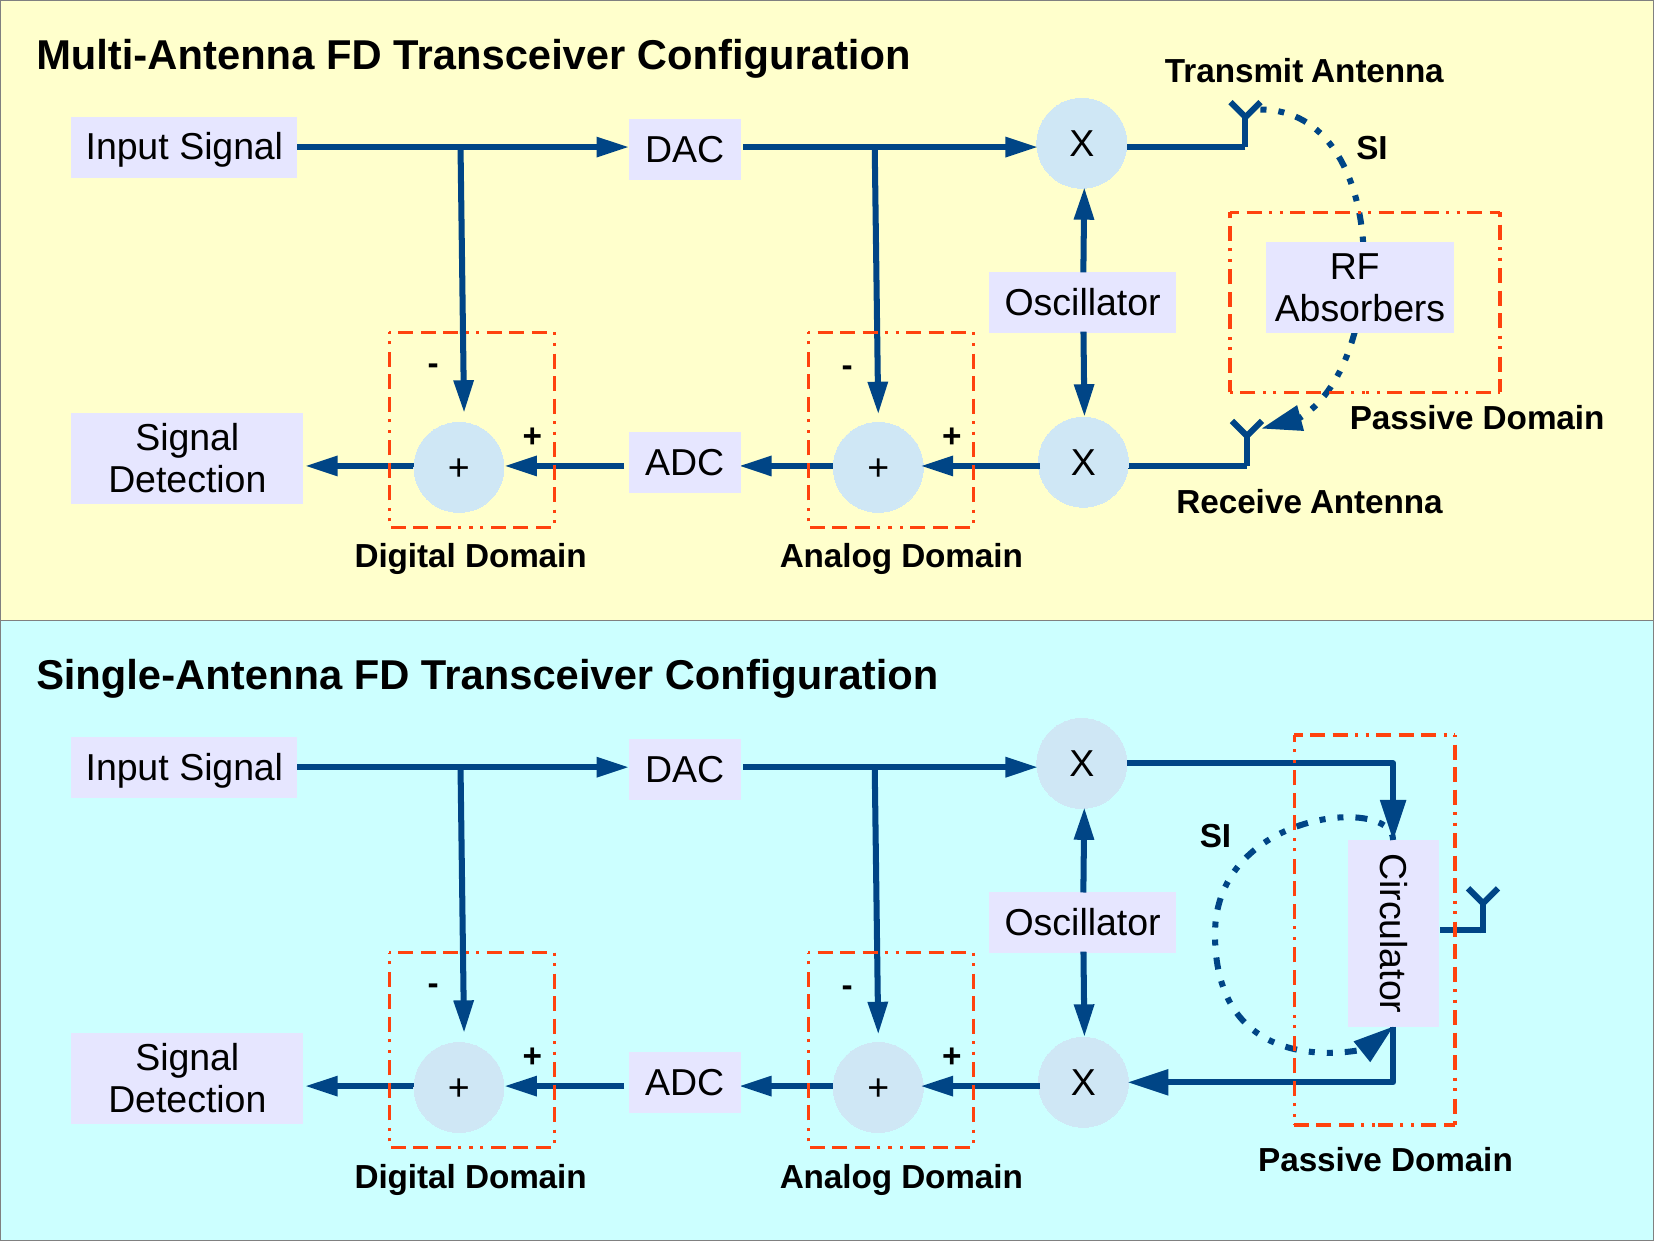

Multi-Antenna FD Transceiver Configuration
Transmit Antenna
X
Input Signal
DAC
SI
RF
Absorbers
Oscillator
-
-
Passive Domain
+
+
Signal
Detection
X
+
+
ADC
Receive Antenna
Analog Domain
Digital Domain
Single-Antenna FD Transceiver Configuration
X
Input Signal
DAC
SI
Circulator
Oscillator
-
-
+
+
Signal
Detection
X
+
+
ADC
Passive Domain
Analog Domain
Digital Domain